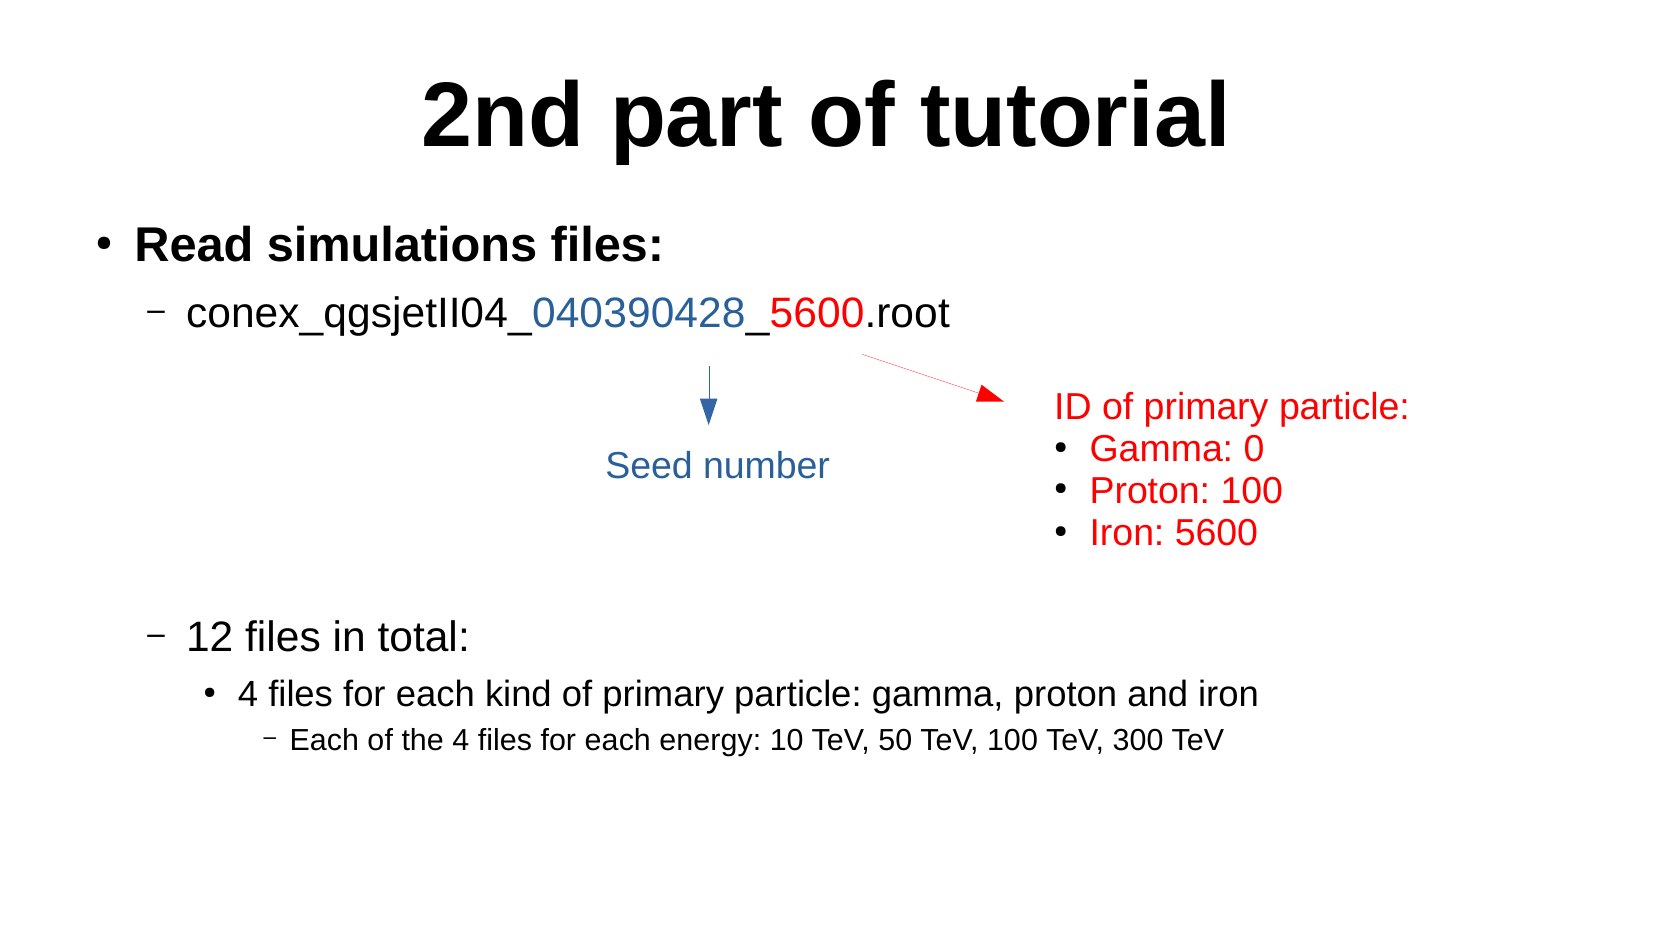

# 2nd part of tutorial
Read simulations files:
conex_qgsjetII04_040390428_5600.root
12 files in total:
4 files for each kind of primary particle: gamma, proton and iron
Each of the 4 files for each energy: 10 TeV, 50 TeV, 100 TeV, 300 TeV
ID of primary particle:
Gamma: 0
Proton: 100
Iron: 5600
Seed number